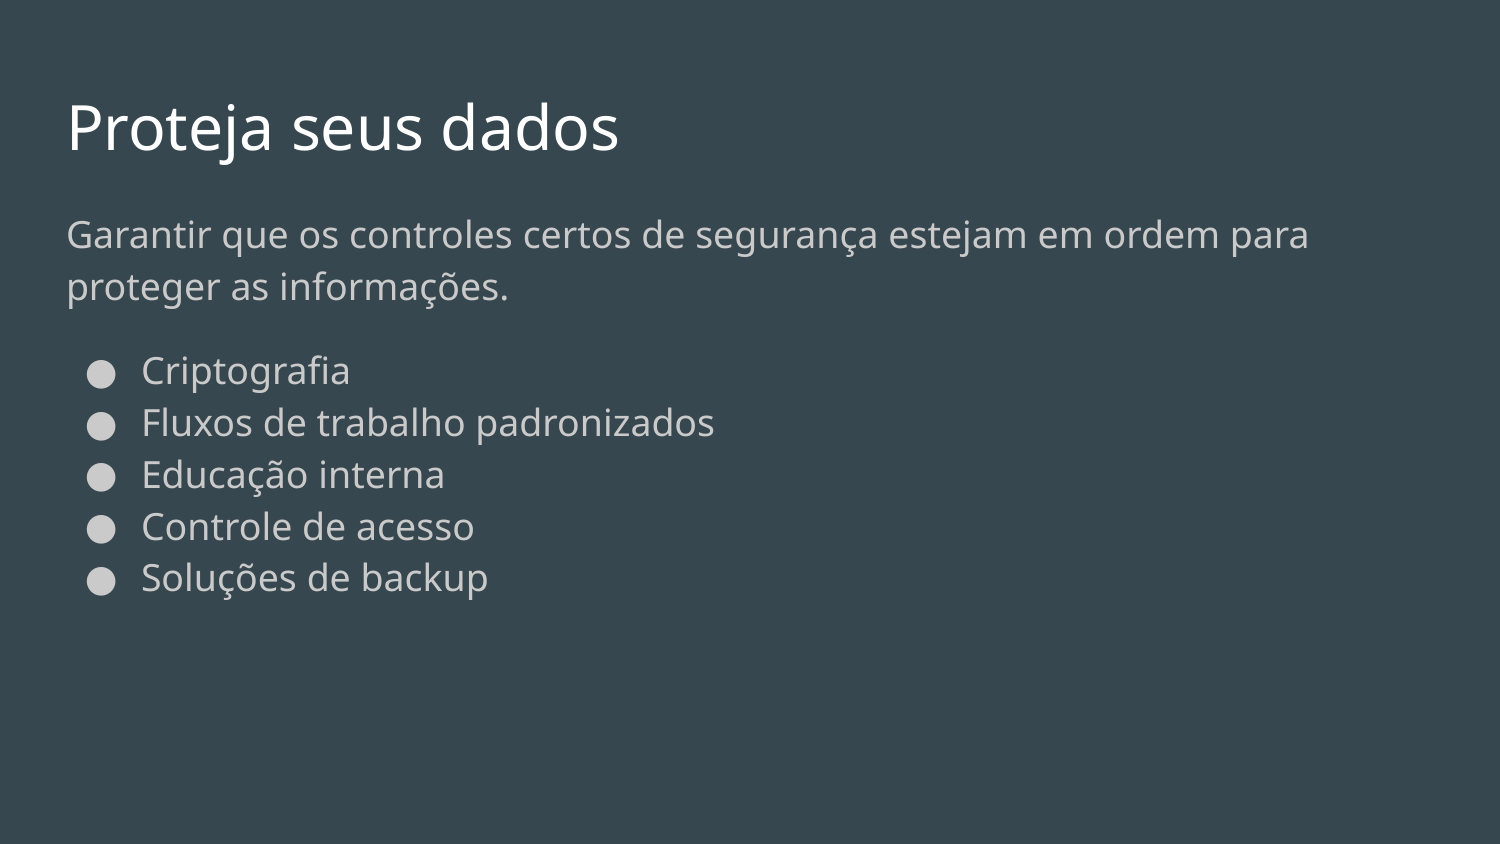

# Proteja seus dados
Garantir que os controles certos de segurança estejam em ordem para proteger as informações.
Criptografia
Fluxos de trabalho padronizados
Educação interna
Controle de acesso
Soluções de backup